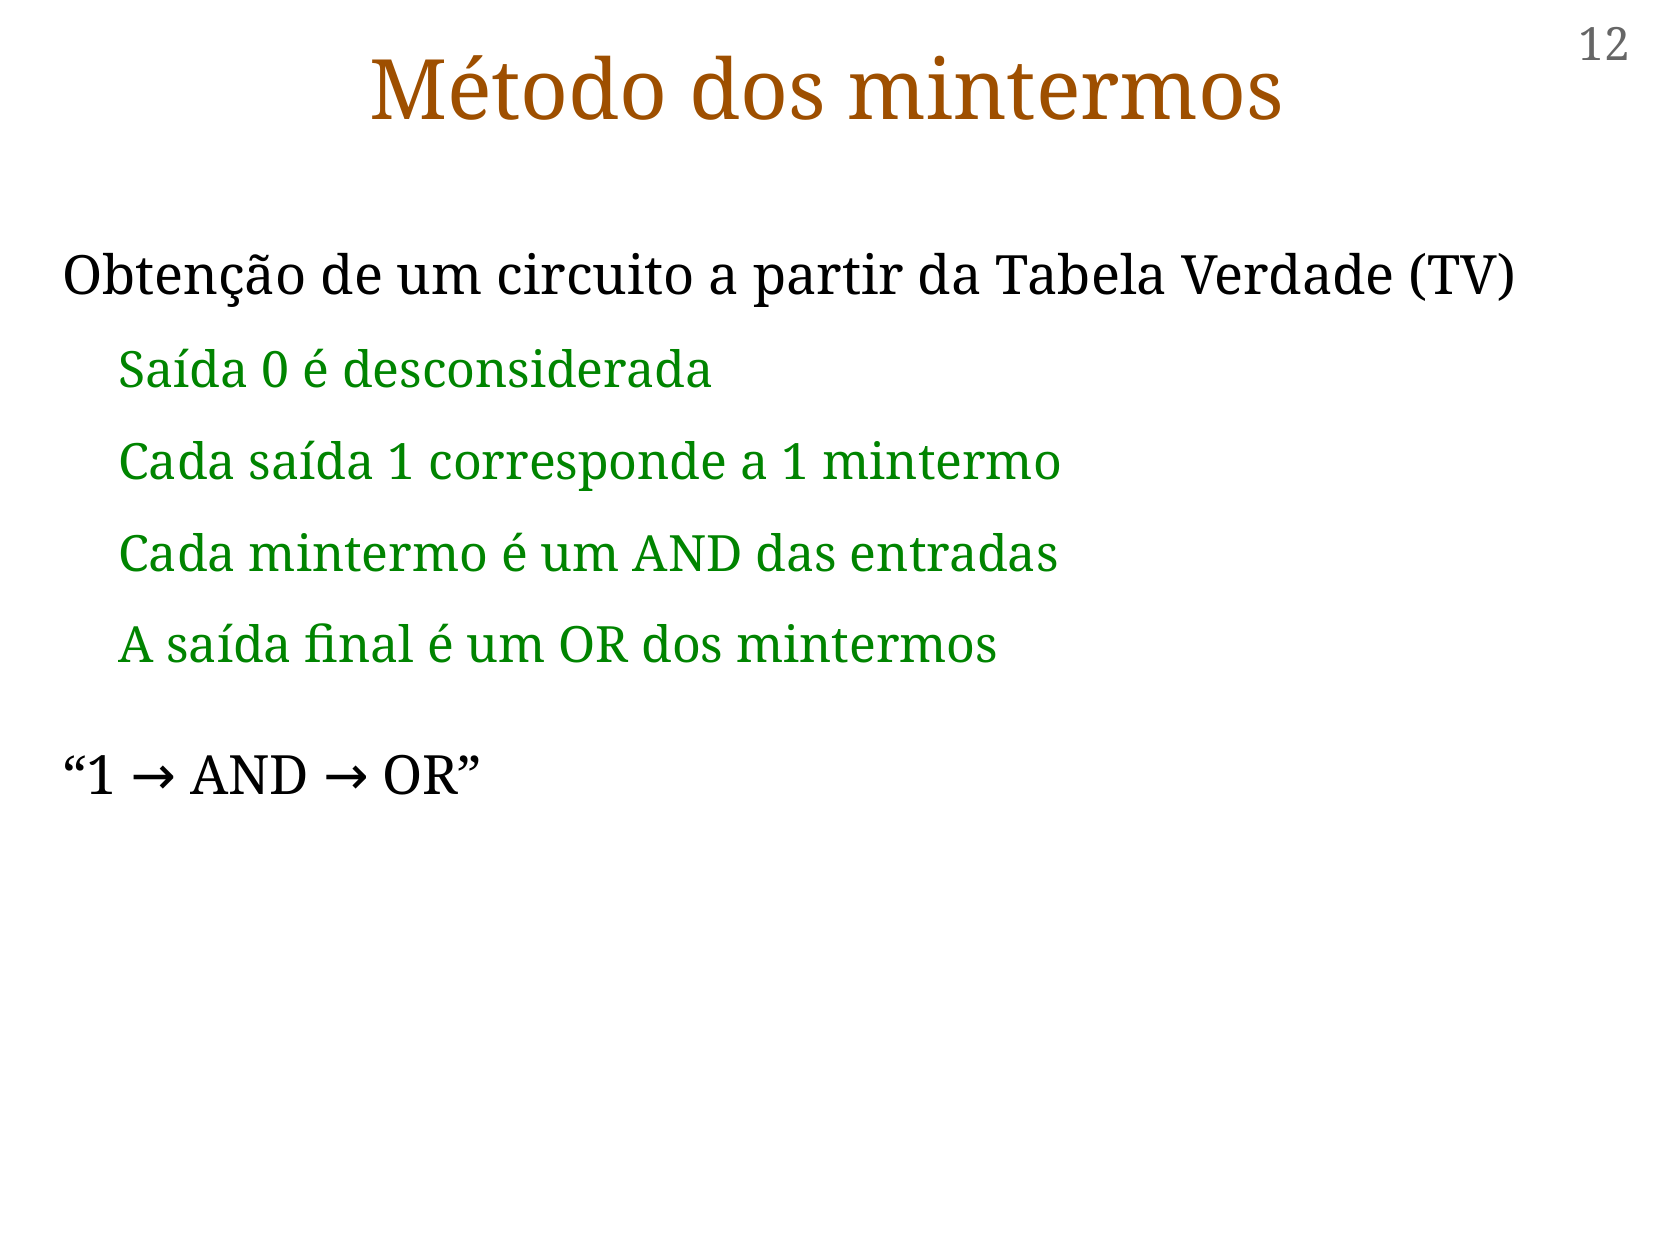

12
# Método dos mintermos
Obtenção de um circuito a partir da Tabela Verdade (TV)
Saída 0 é desconsiderada
Cada saída 1 corresponde a 1 mintermo
Cada mintermo é um AND das entradas
A saída final é um OR dos mintermos
“1 → AND → OR”